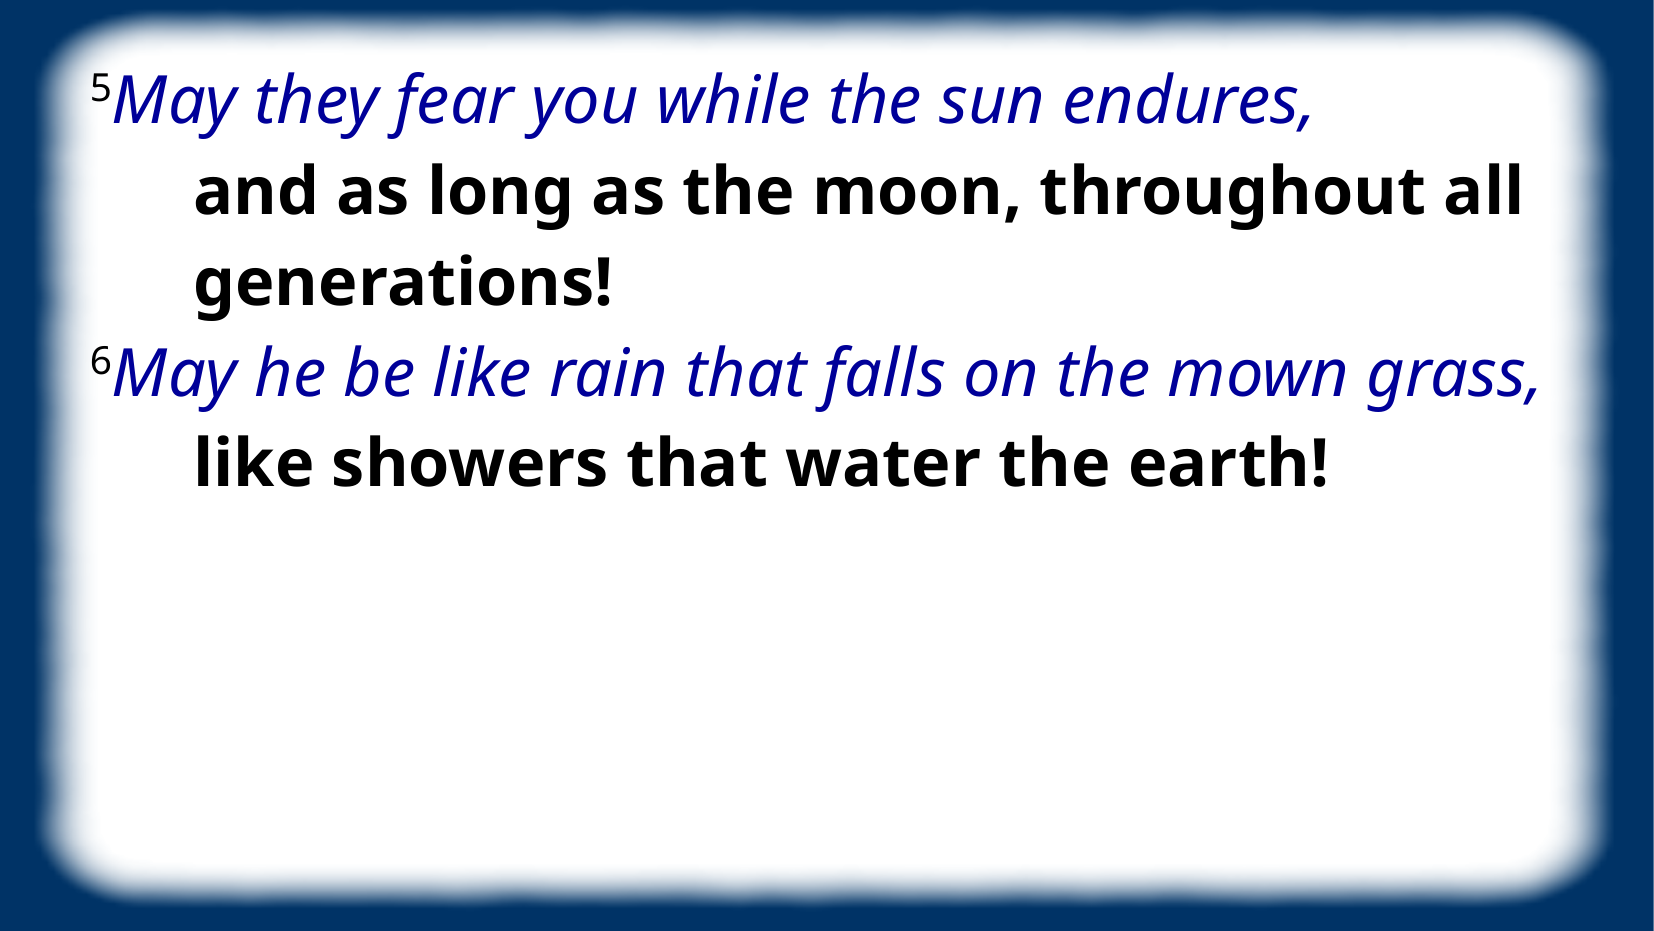

5May they fear you while the sun endures,
 and as long as the moon, throughout all
 generations!
6May he be like rain that falls on the mown grass,
 like showers that water the earth!